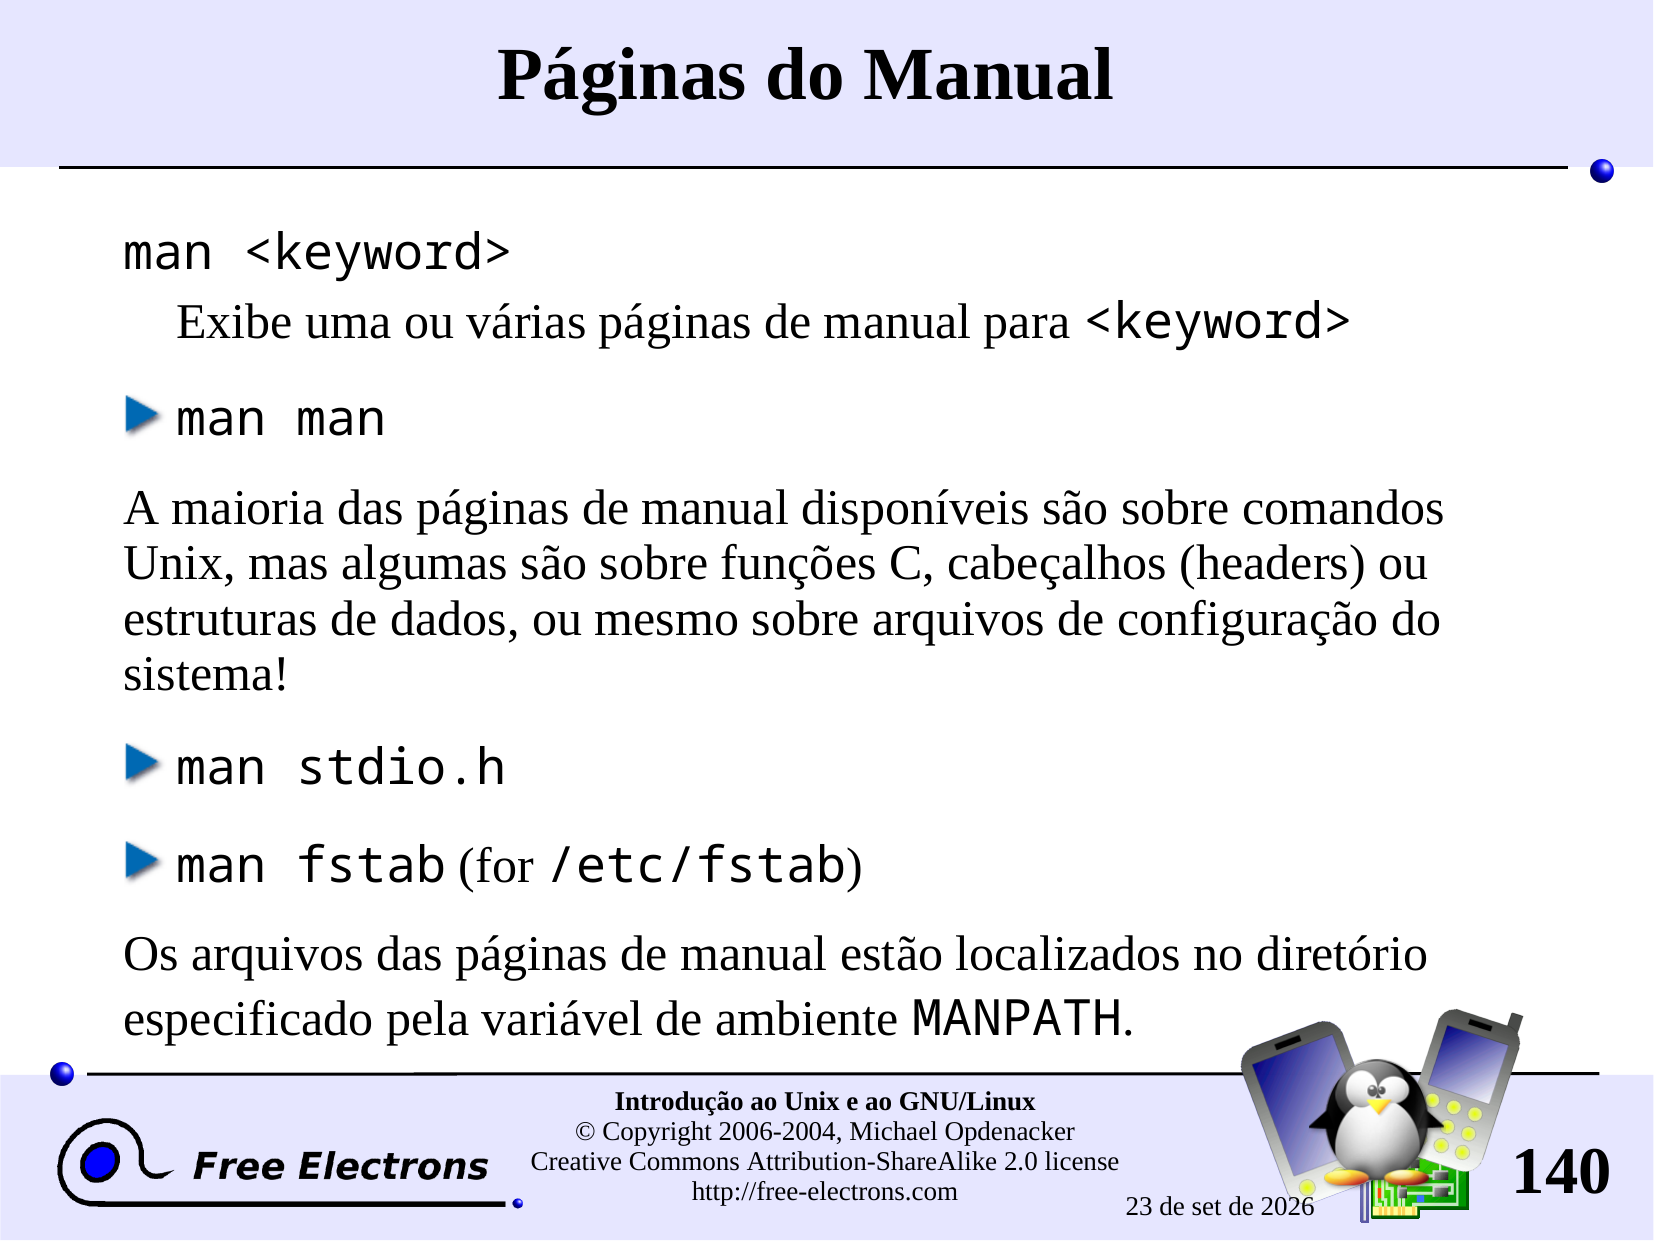

# Páginas do Manual
man <keyword>
Exibe uma ou várias páginas de manual para <keyword>
man man
A maioria das páginas de manual disponíveis são sobre comandos Unix, mas algumas são sobre funções C, cabeçalhos (headers) ou estruturas de dados, ou mesmo sobre arquivos de configuração do sistema!
man stdio.h
man fstab (for /etc/fstab)
Os arquivos das páginas de manual estão localizados no diretório especificado pela variável de ambiente MANPATH.